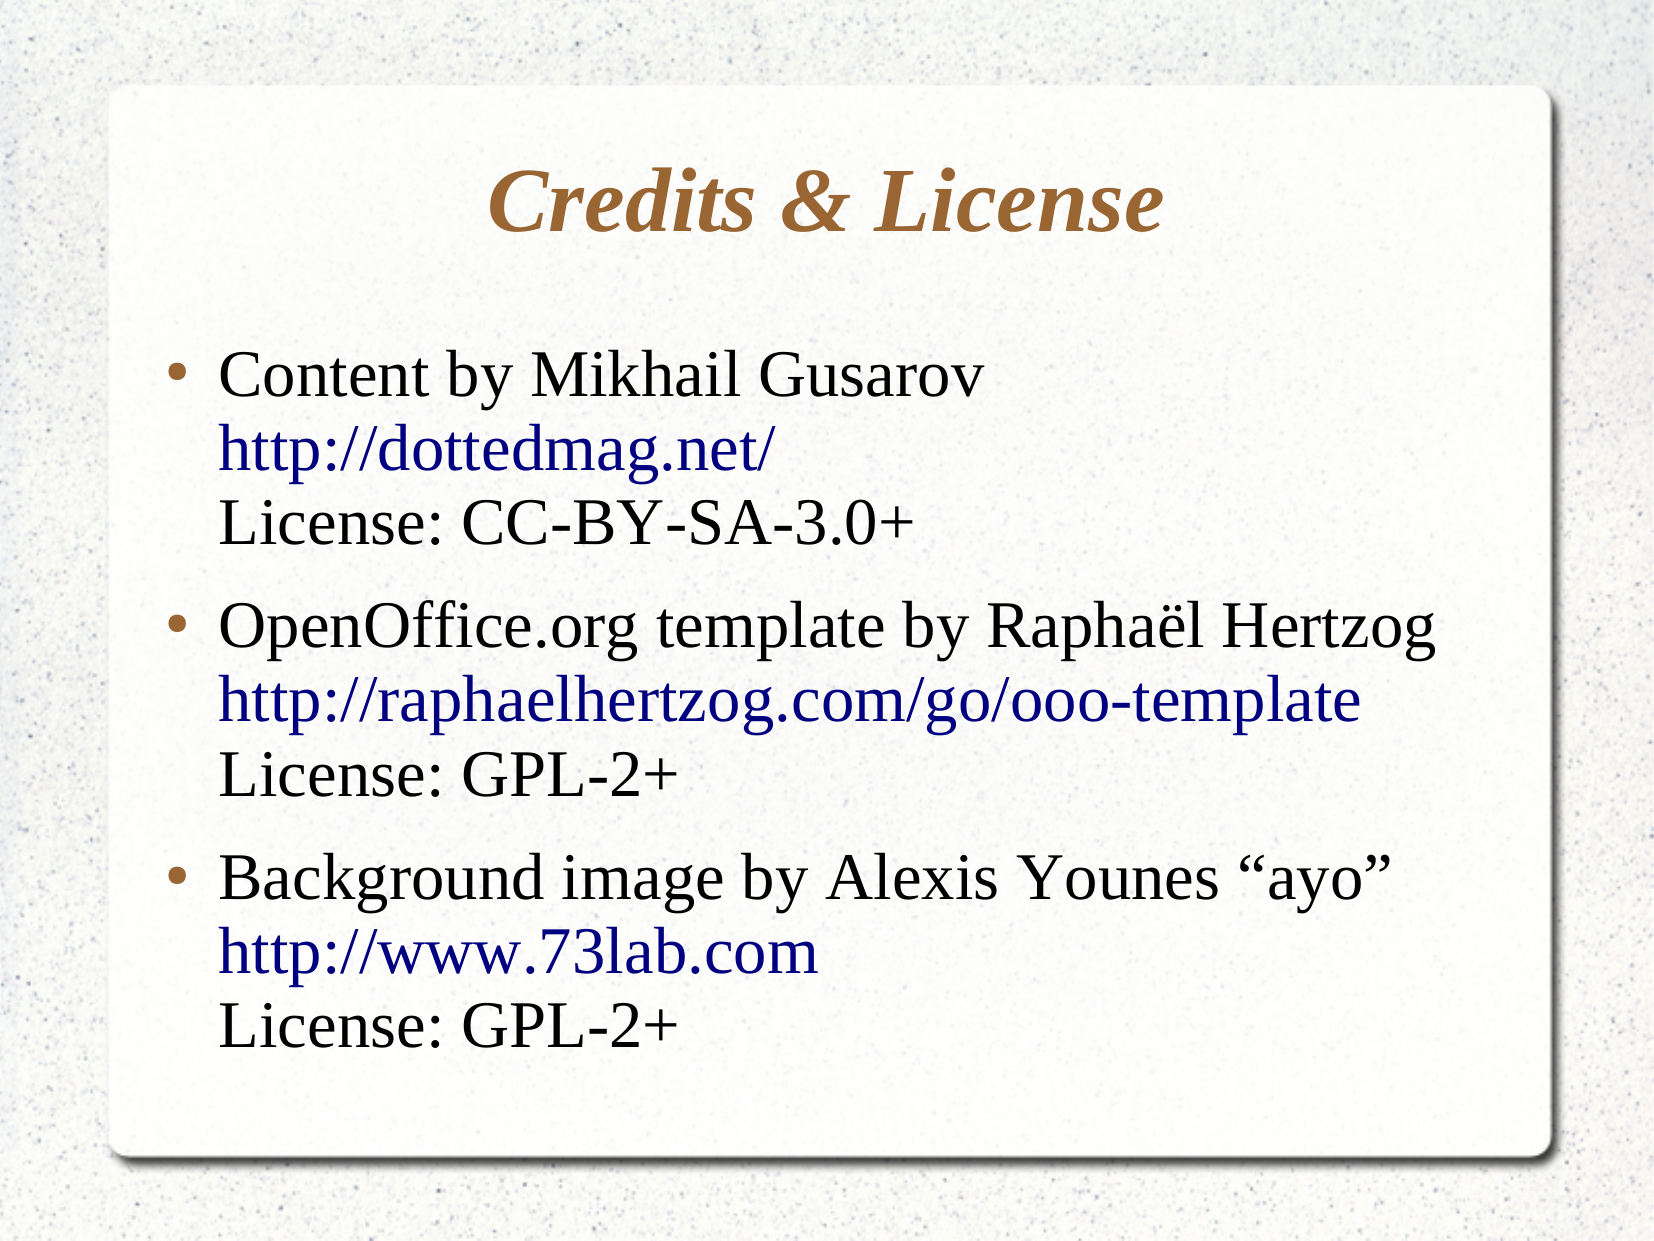

# Credits & License
Content by Mikhail Gusarov
http://dottedmag.net/
License: CC-BY-SA-3.0+
OpenOffice.org template by Raphaël Hertzog
http://raphaelhertzog.com/go/ooo-template
License: GPL-2+
Background image by Alexis Younes “ayo”
http://www.73lab.com
License: GPL-2+